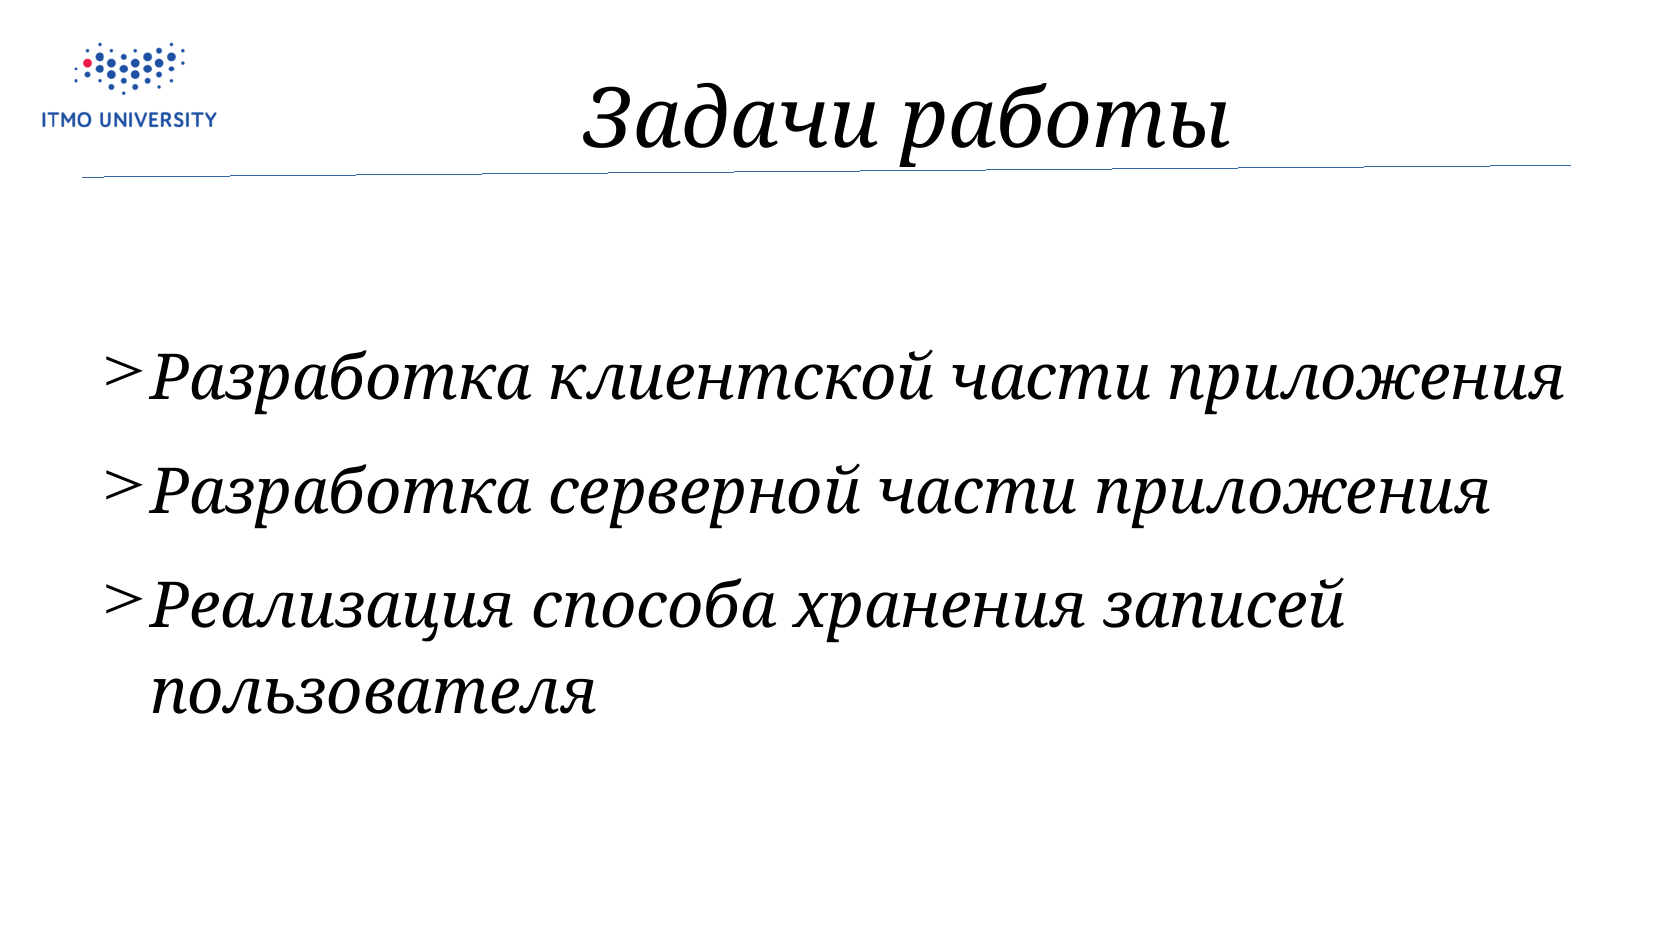

# Задачи работы
Разработка клиентской части приложения
Разработка серверной части приложения
Реализация способа хранения записей пользователя